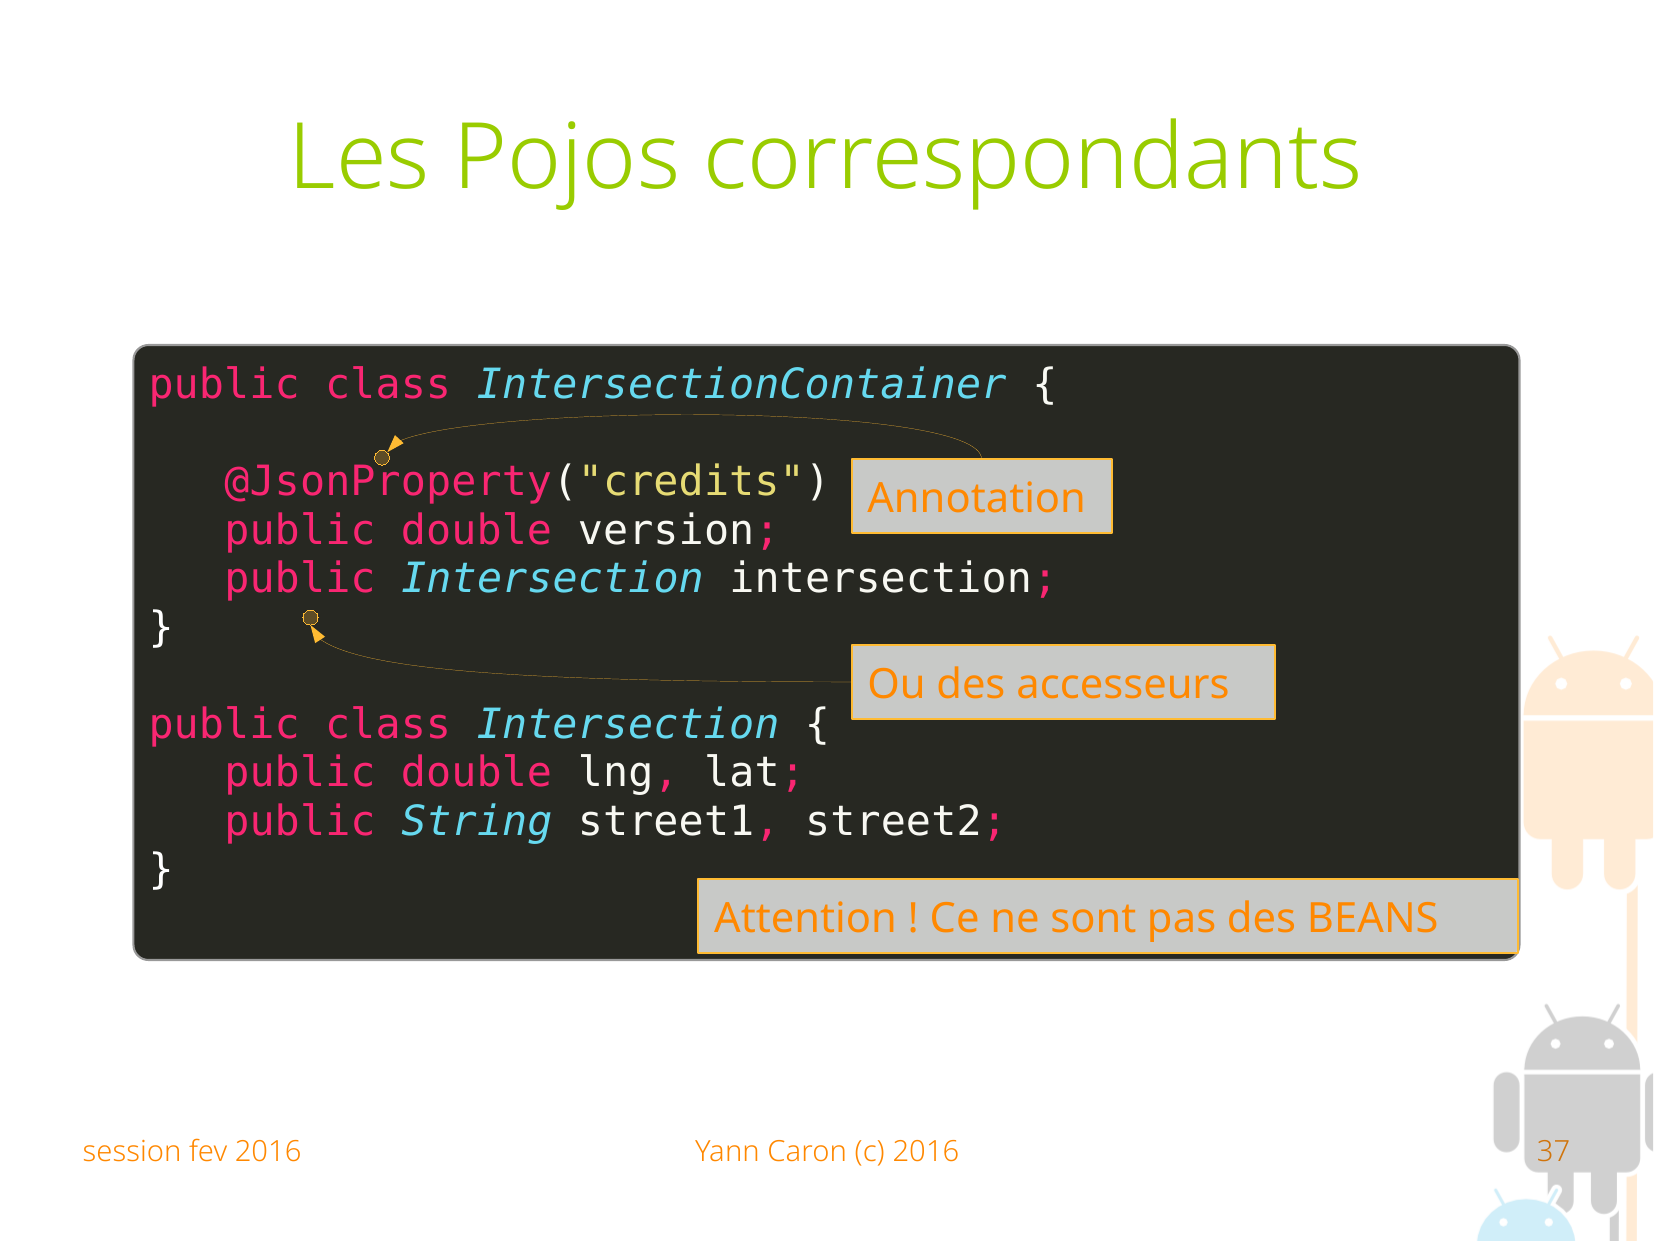

# Les Pojos correspondants
public class IntersectionContainer {
 @JsonProperty("credits")
 public double version;
 public Intersection intersection;
}
public class Intersection {
 public double lng, lat;
 public String street1, street2;
}
Annotation
Ou des accesseurs
Attention ! Ce ne sont pas des BEANS
session fev 2016
Yann Caron (c) 2016
37